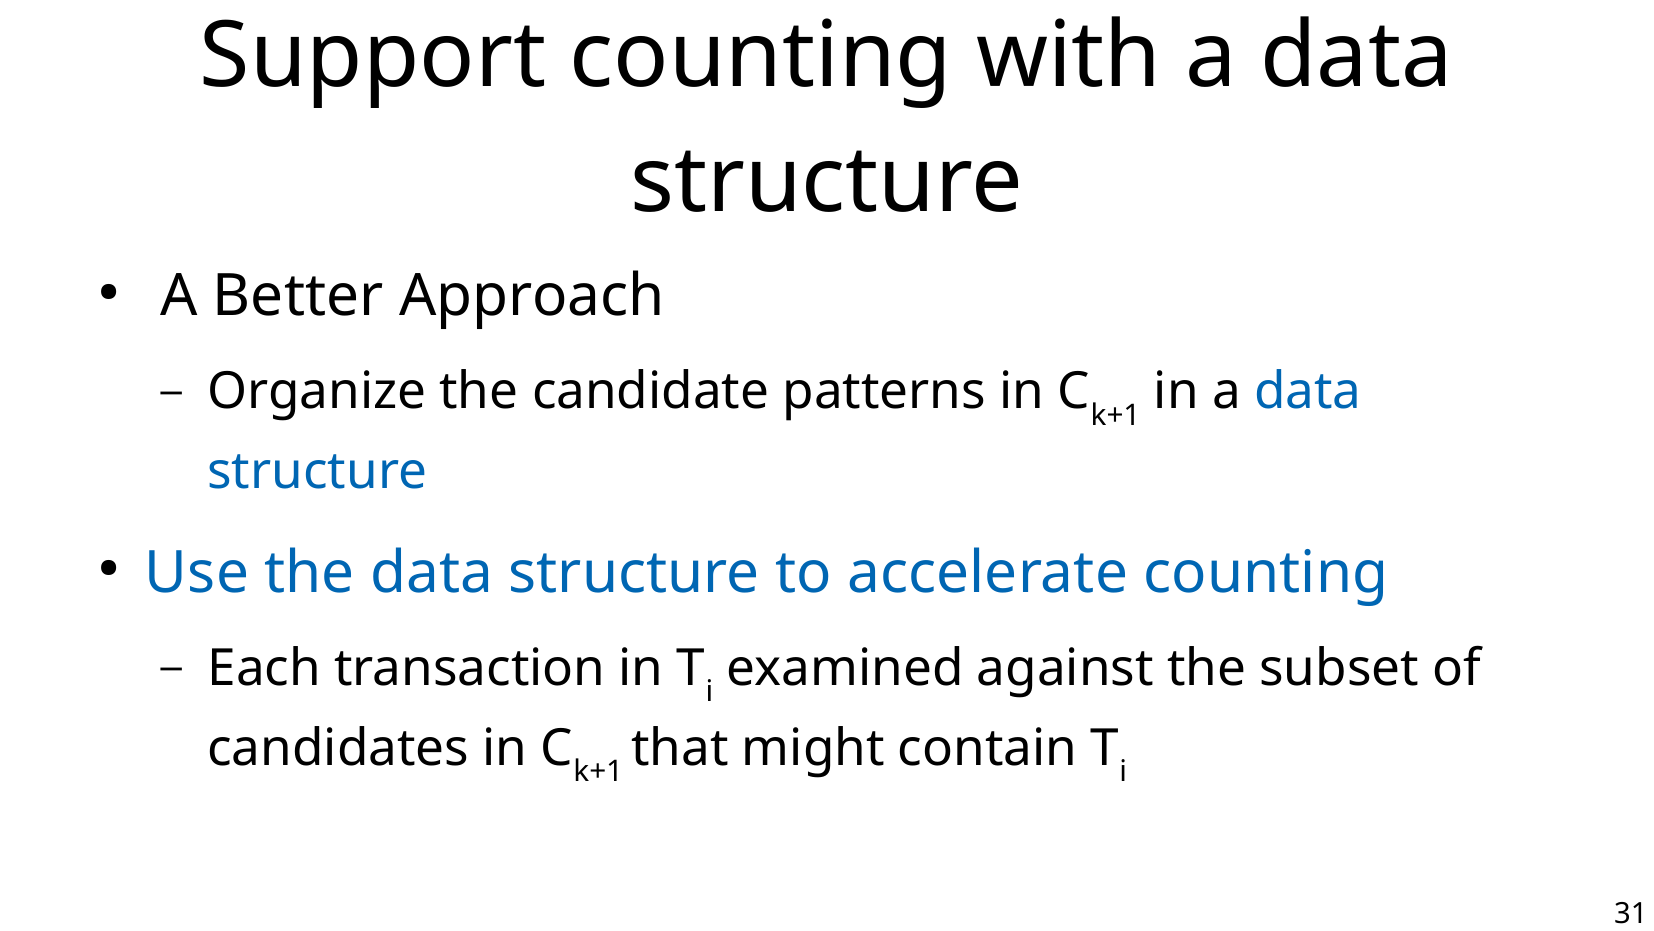

# Support counting with a data structure
 A Better Approach
Organize the candidate patterns in Ck+1 in a data structure
Use the data structure to accelerate counting
Each transaction in Ti examined against the subset of candidates in Ck+1 that might contain Ti
31